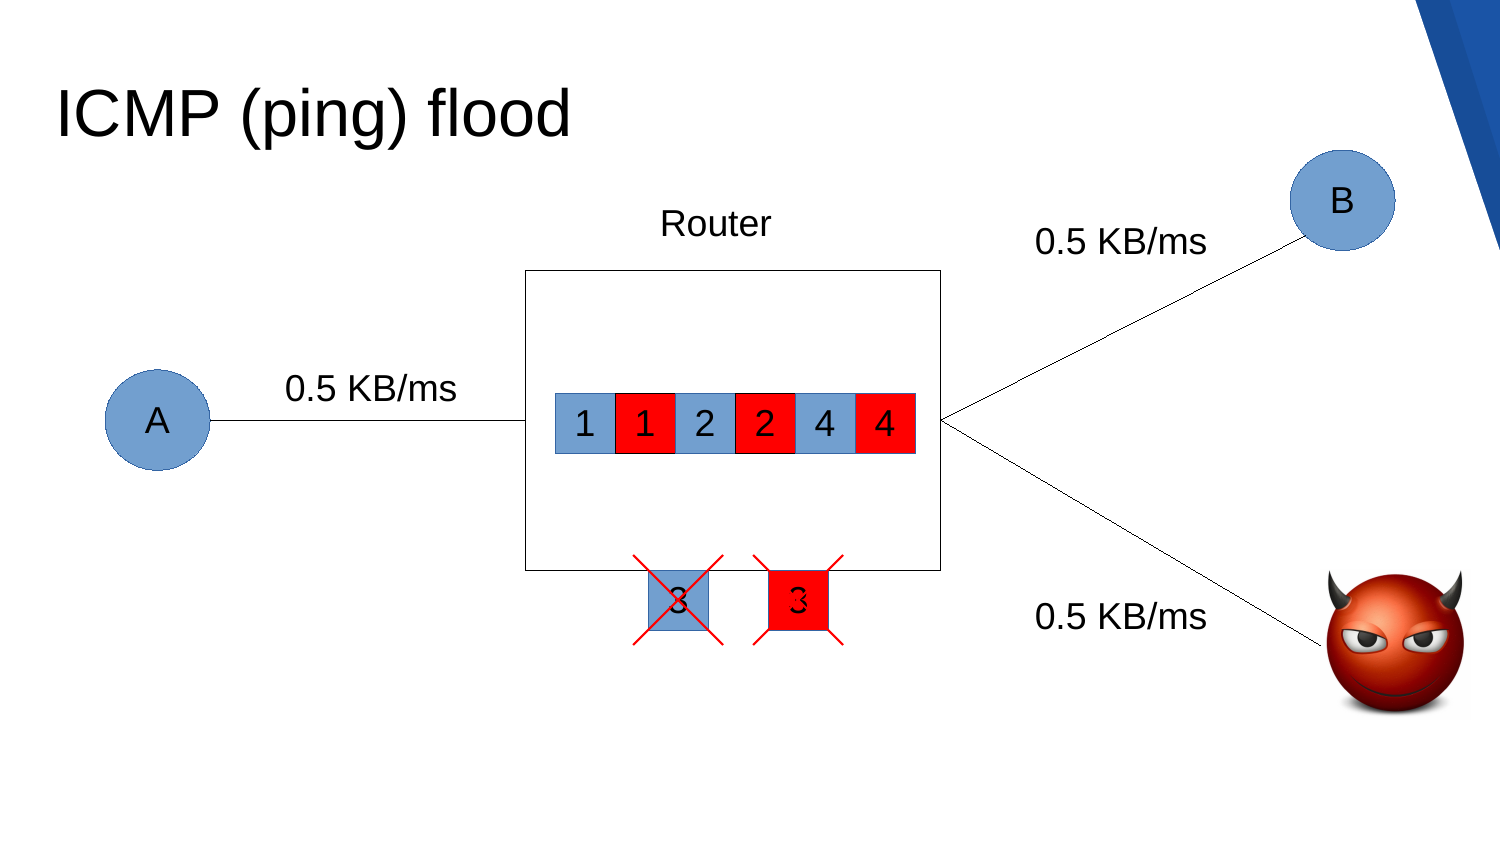

# ICMP (ping) flood
B
Router
0.5 KB/ms
0.5 KB/ms
A
1
1
2
2
4
4
3
3
0.5 KB/ms